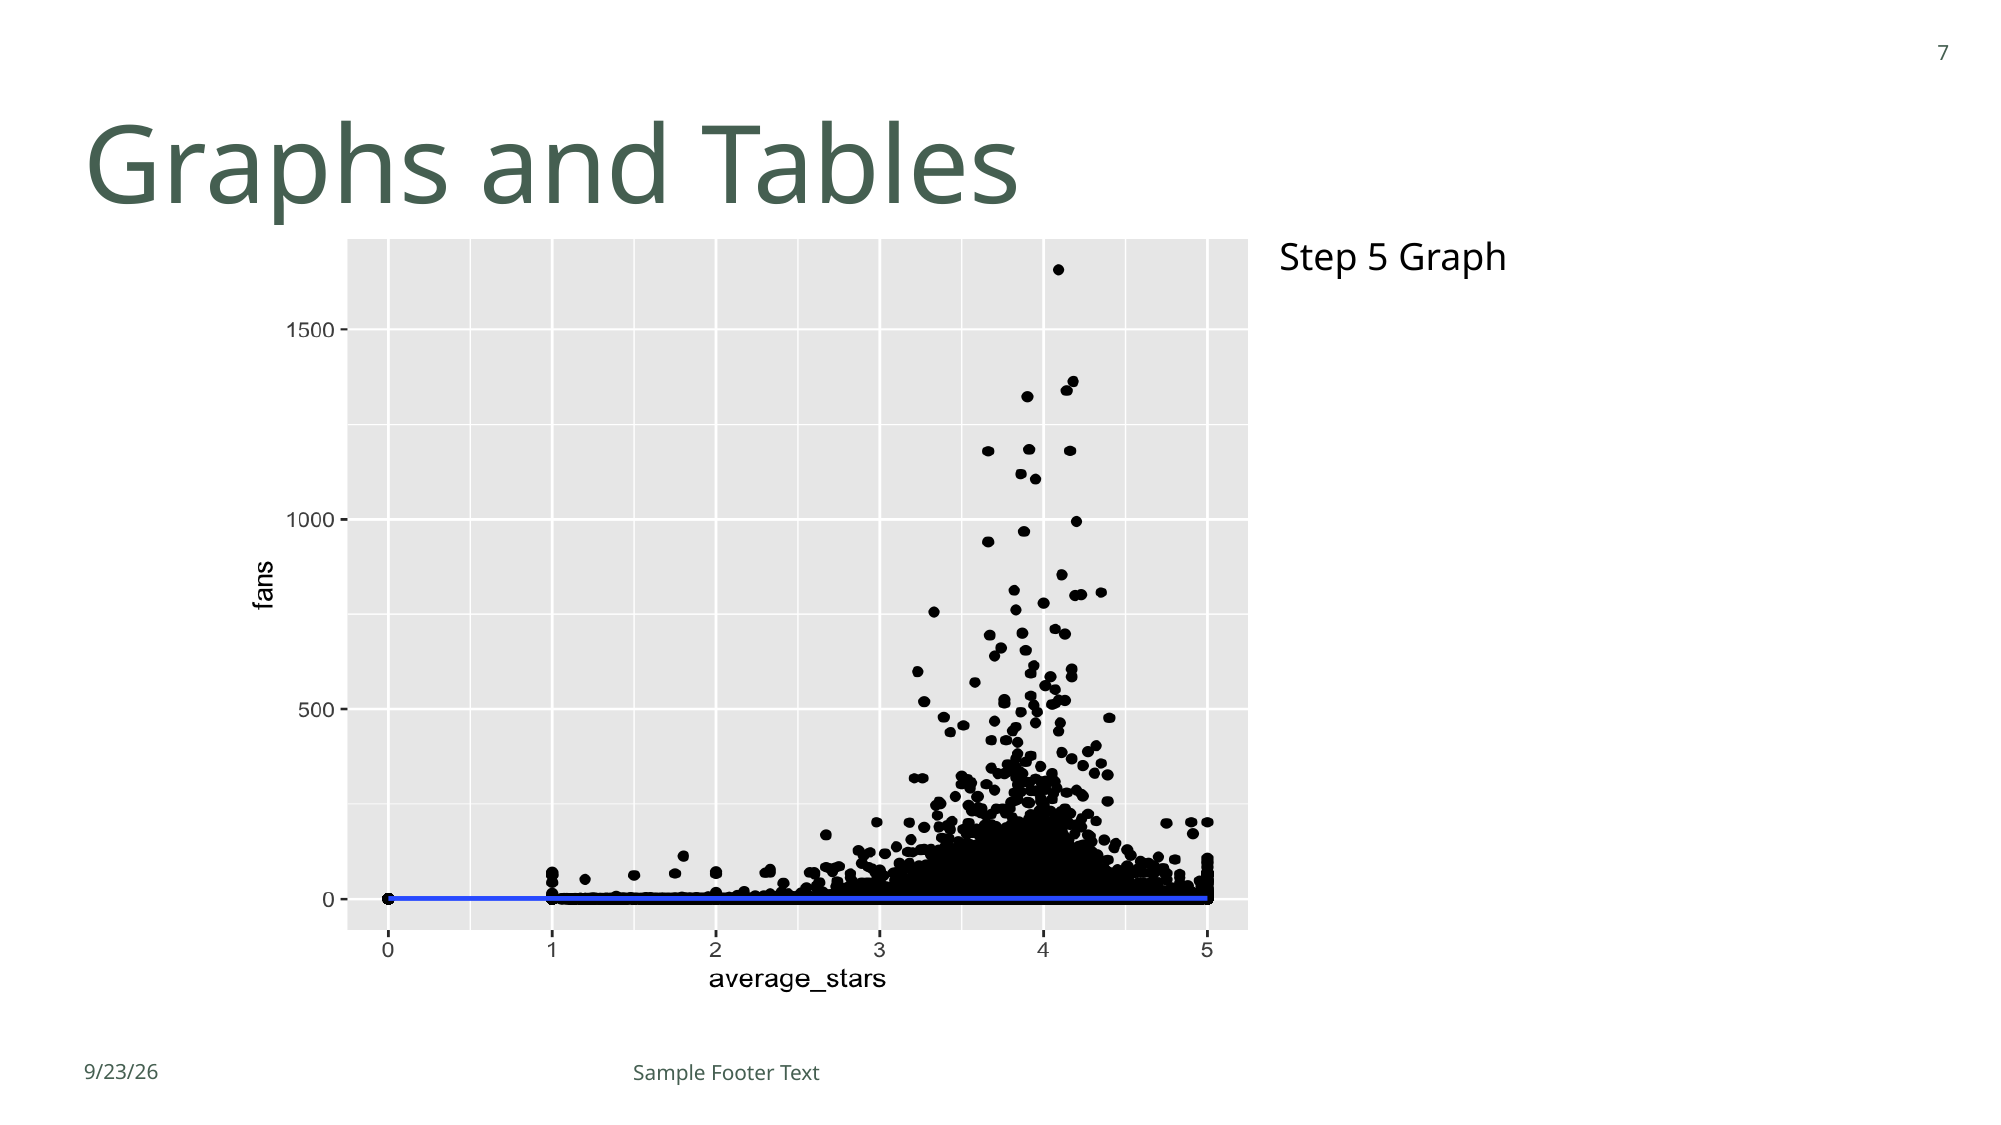

# Graphs and Tables
Step 5 Graph
Sample Footer Text